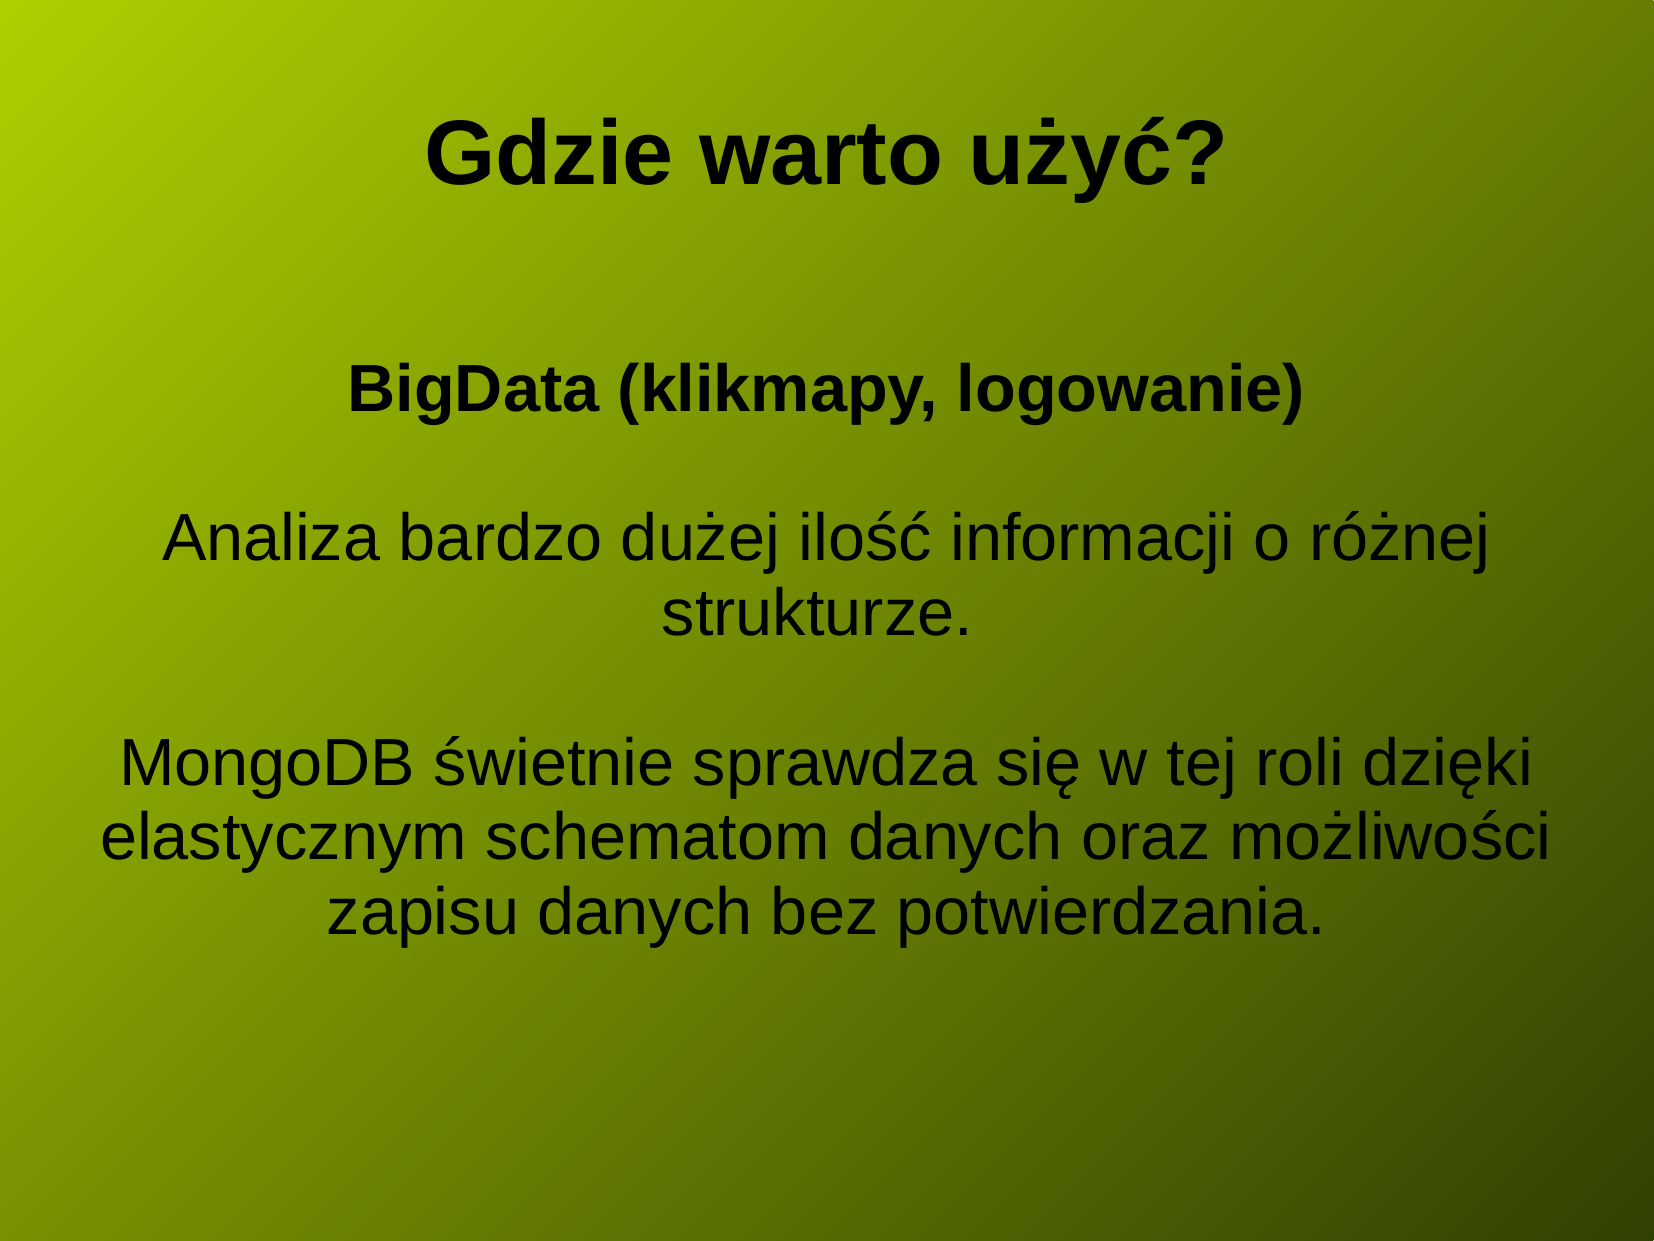

# Gdzie warto użyć?
BigData (klikmapy, logowanie)
Analiza bardzo dużej ilość informacji o różnej strukturze.
MongoDB świetnie sprawdza się w tej roli dzięki elastycznym schematom danych oraz możliwości zapisu danych bez potwierdzania.